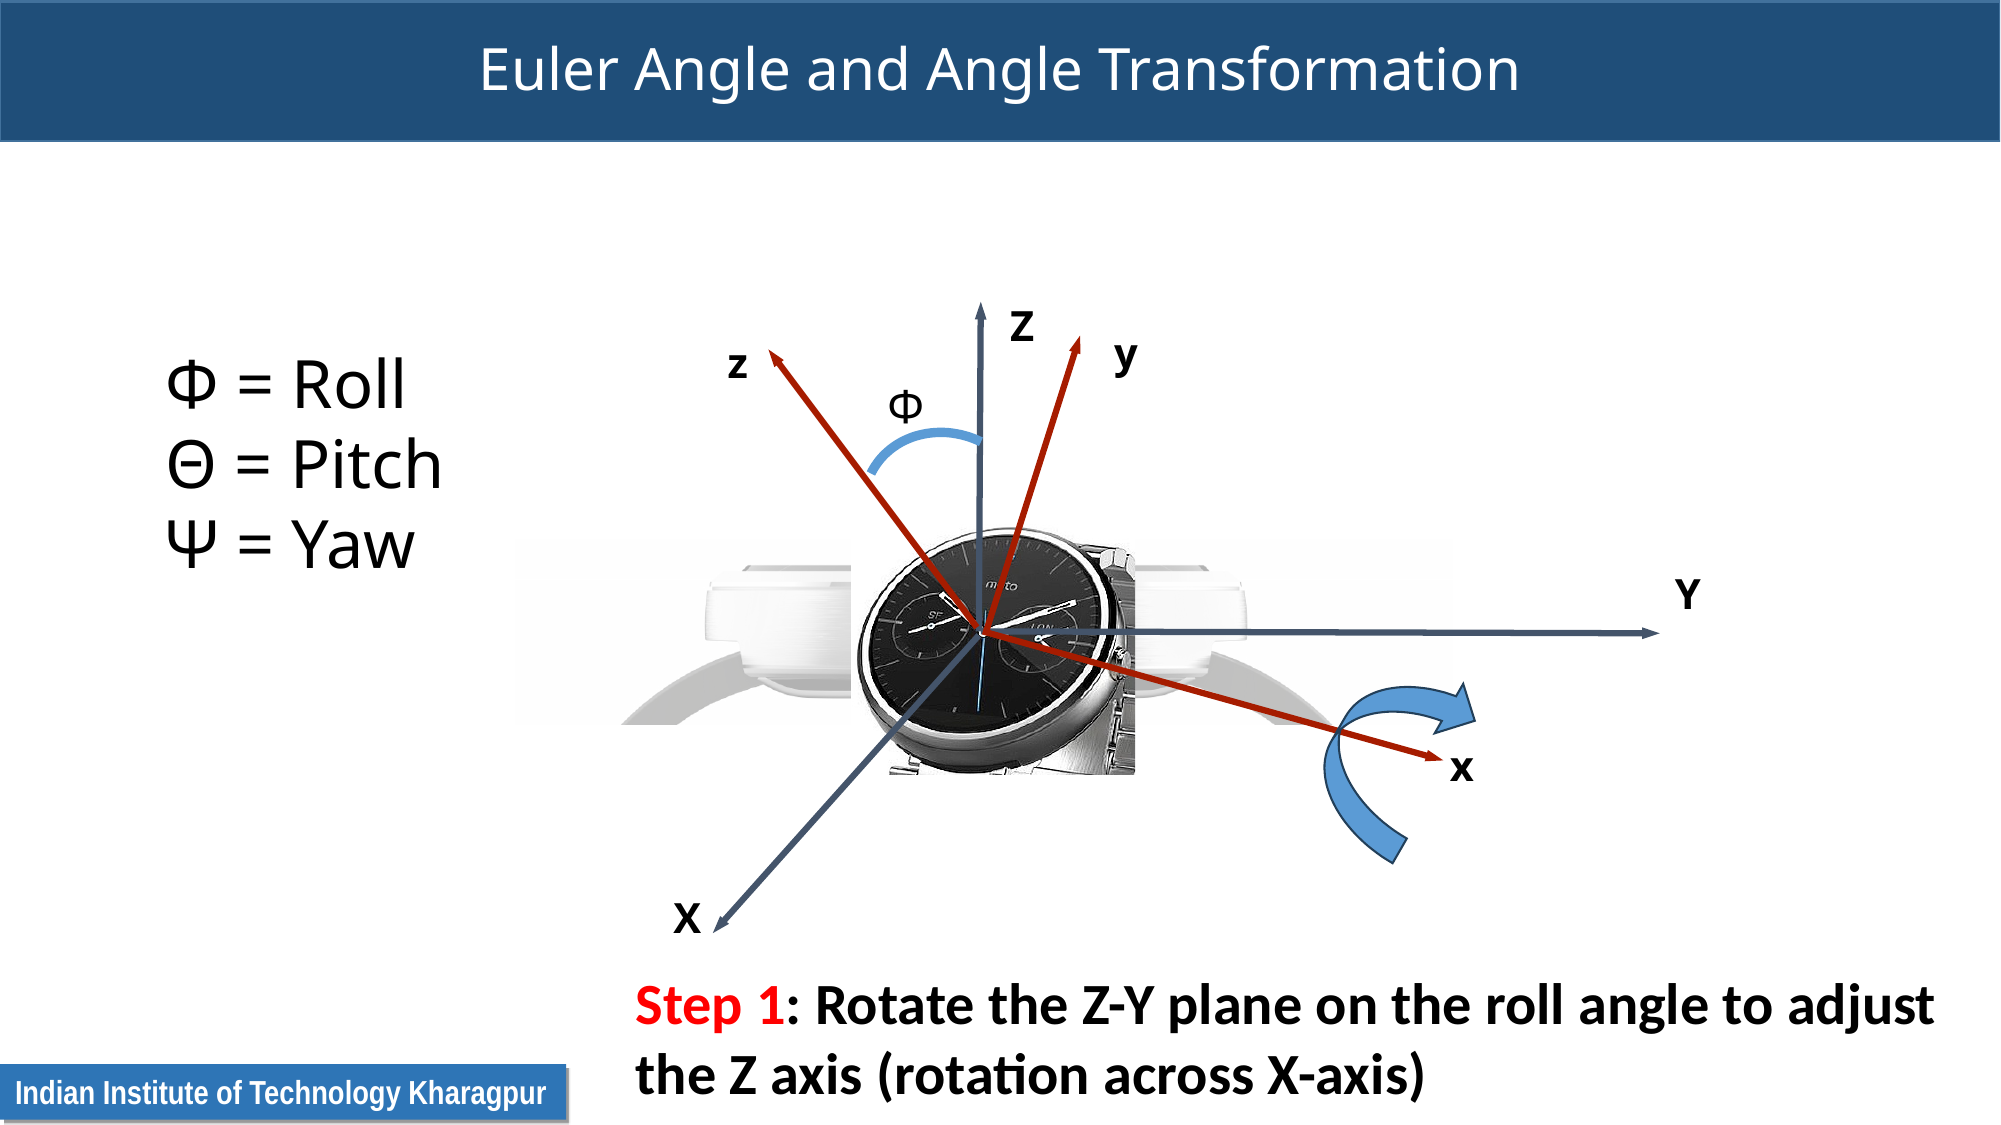

# Euler Angle and Angle Transformation
Z
y
z
Φ = Roll
Θ = Pitch
Ψ = Yaw
Φ
Y
x
X
Step 1: Rotate the Z-Y plane on the roll angle to adjust the Z axis (rotation across X-axis)